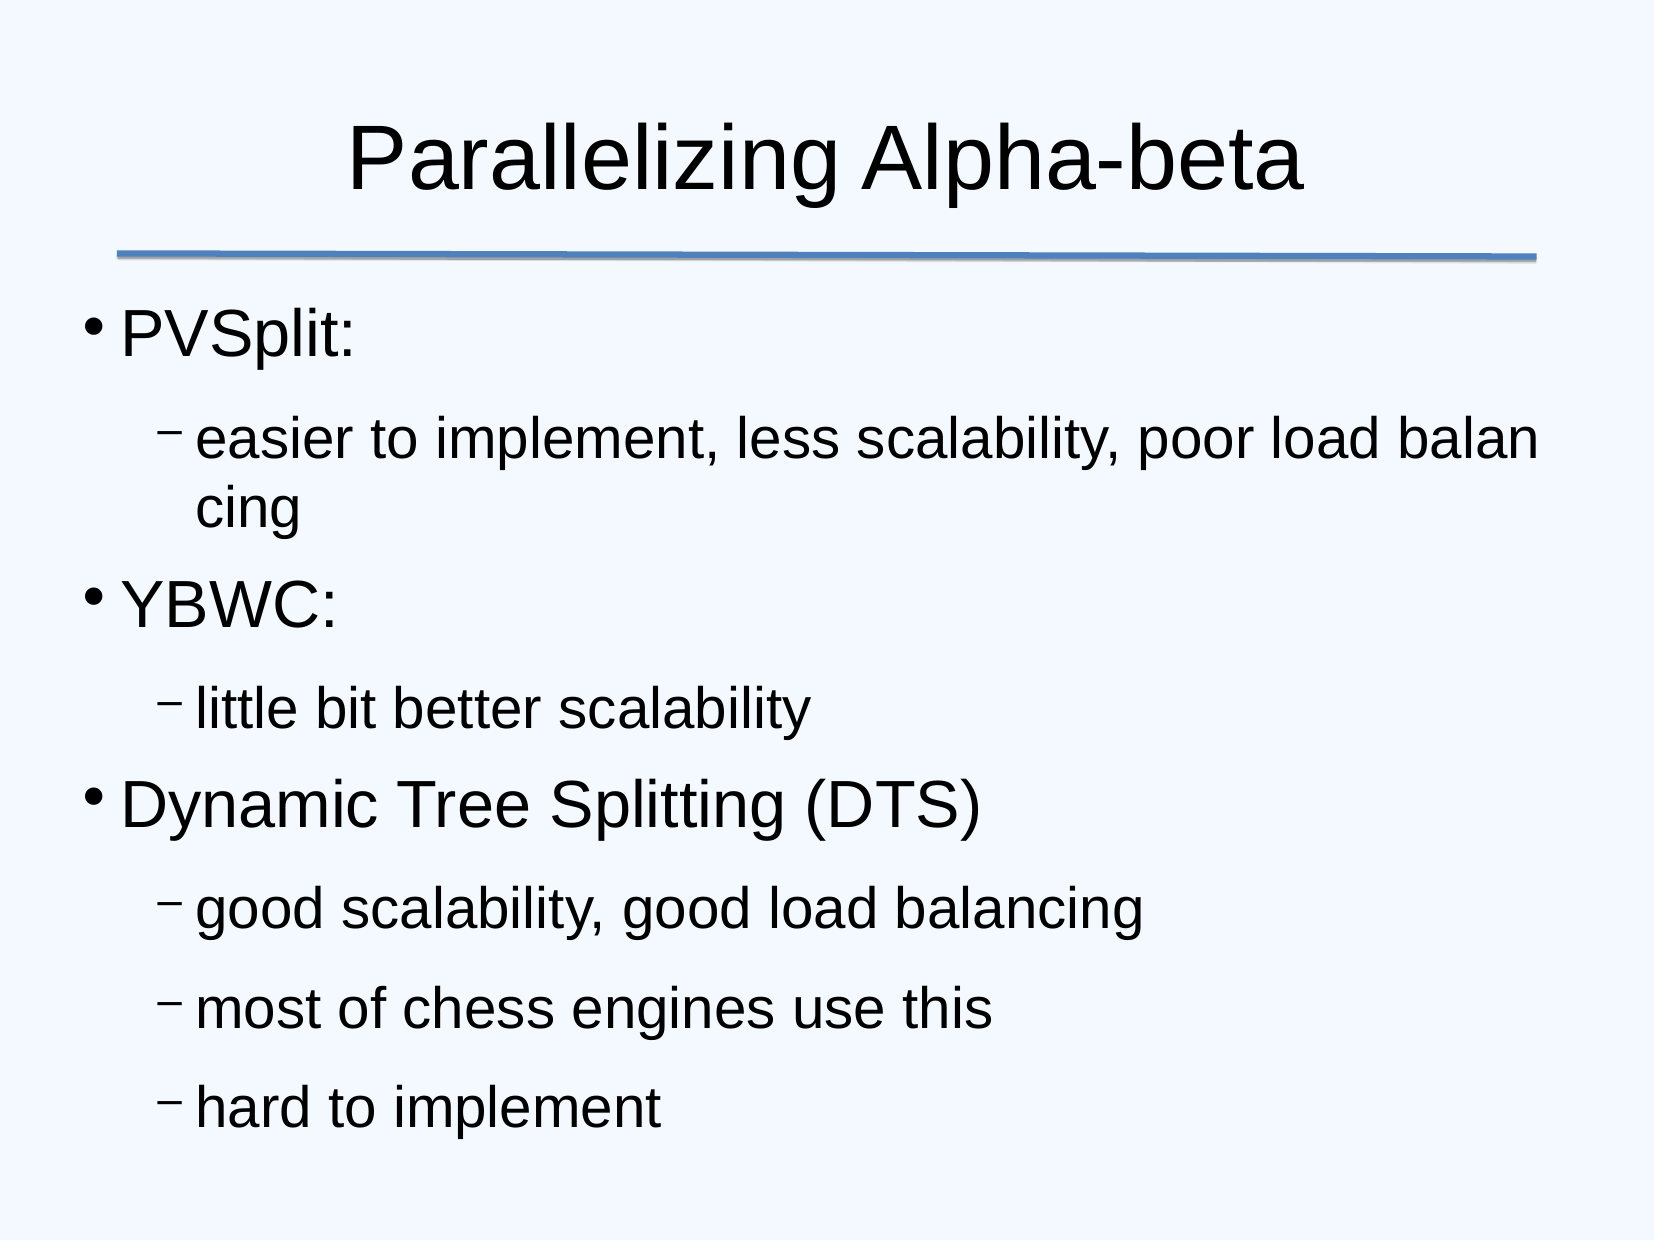

# Parallelizing Alpha-beta
PVSplit:
easier to implement, less scalability, poor load balancing
YBWC:
little bit better scalability
Dynamic Tree Splitting (DTS)
good scalability, good load balancing
most of chess engines use this
hard to implement